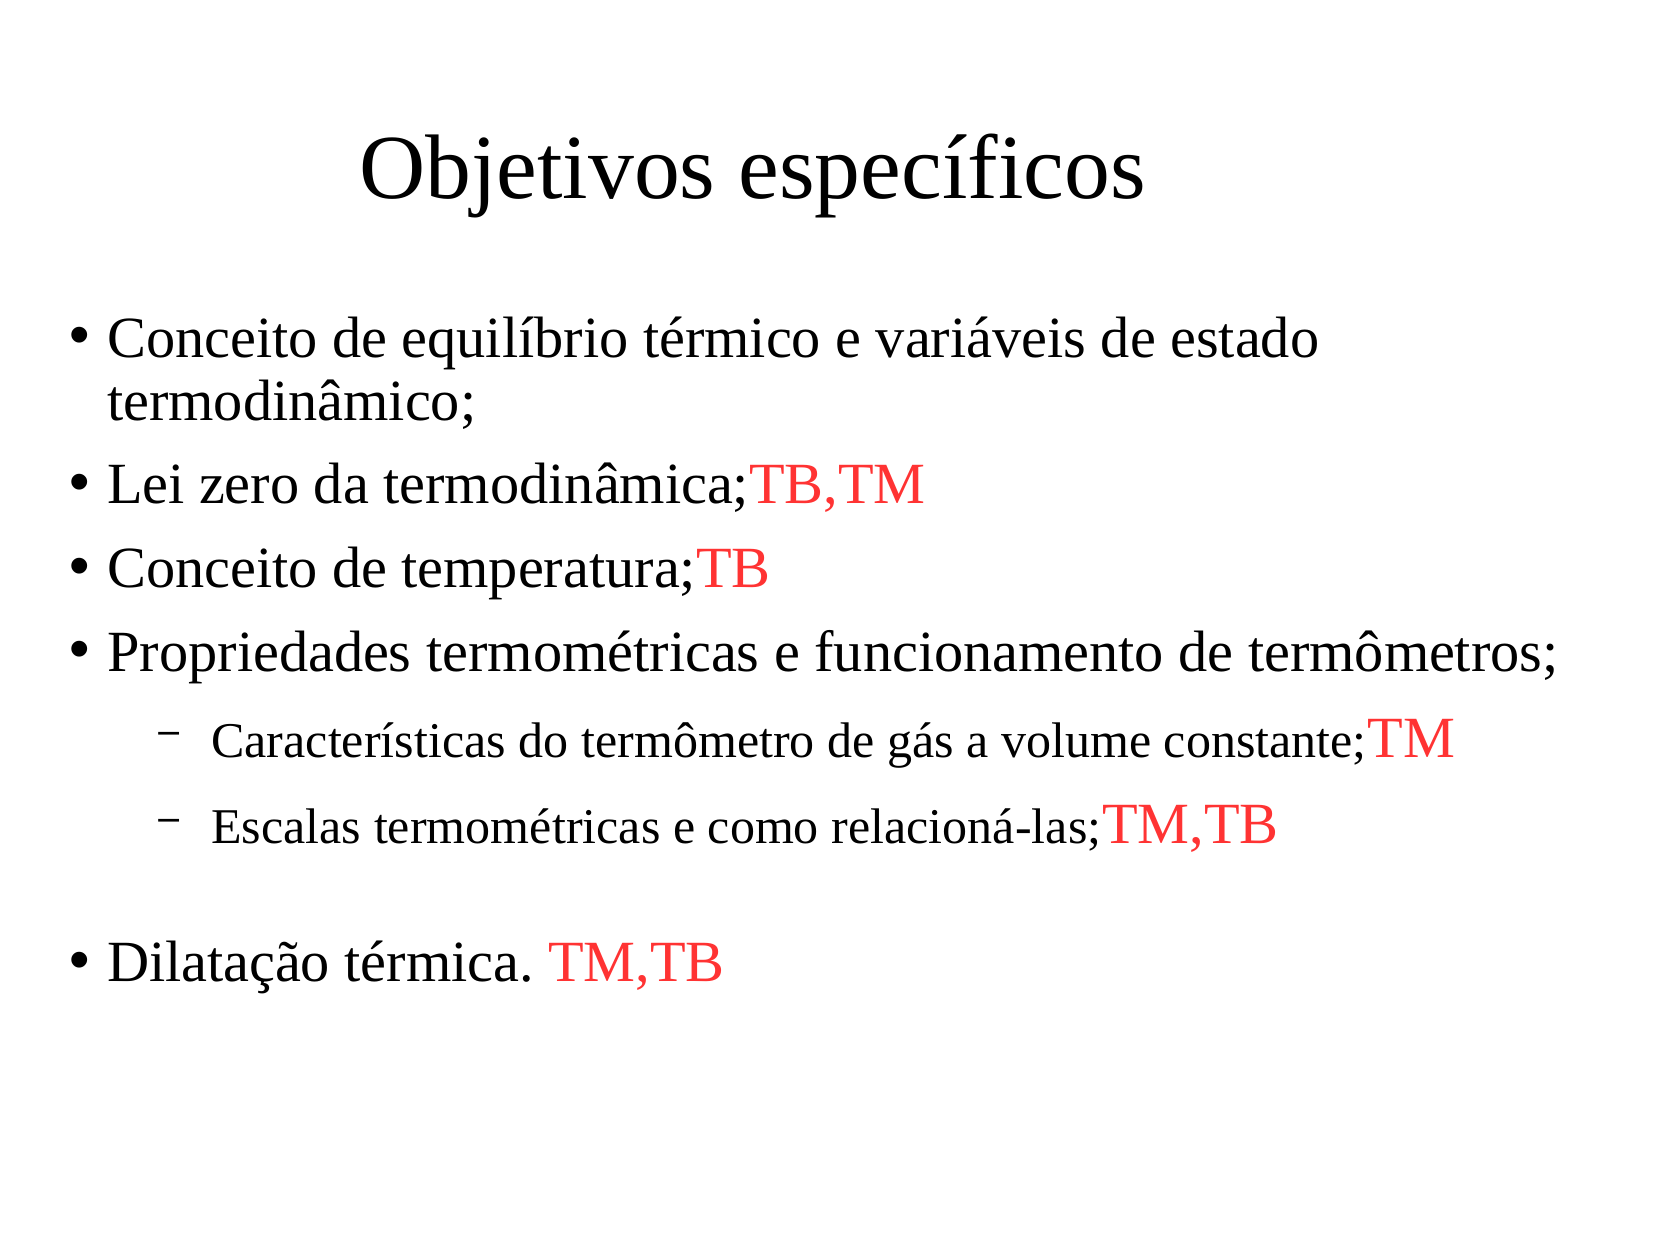

# Objetivos específicos
Conceito de equilíbrio térmico e variáveis de estado termodinâmico;
Lei zero da termodinâmica;TB,TM
Conceito de temperatura;TB
Propriedades termométricas e funcionamento de termômetros;
Características do termômetro de gás a volume constante;TM
Escalas termométricas e como relacioná-las;TM,TB
Dilatação térmica. TM,TB